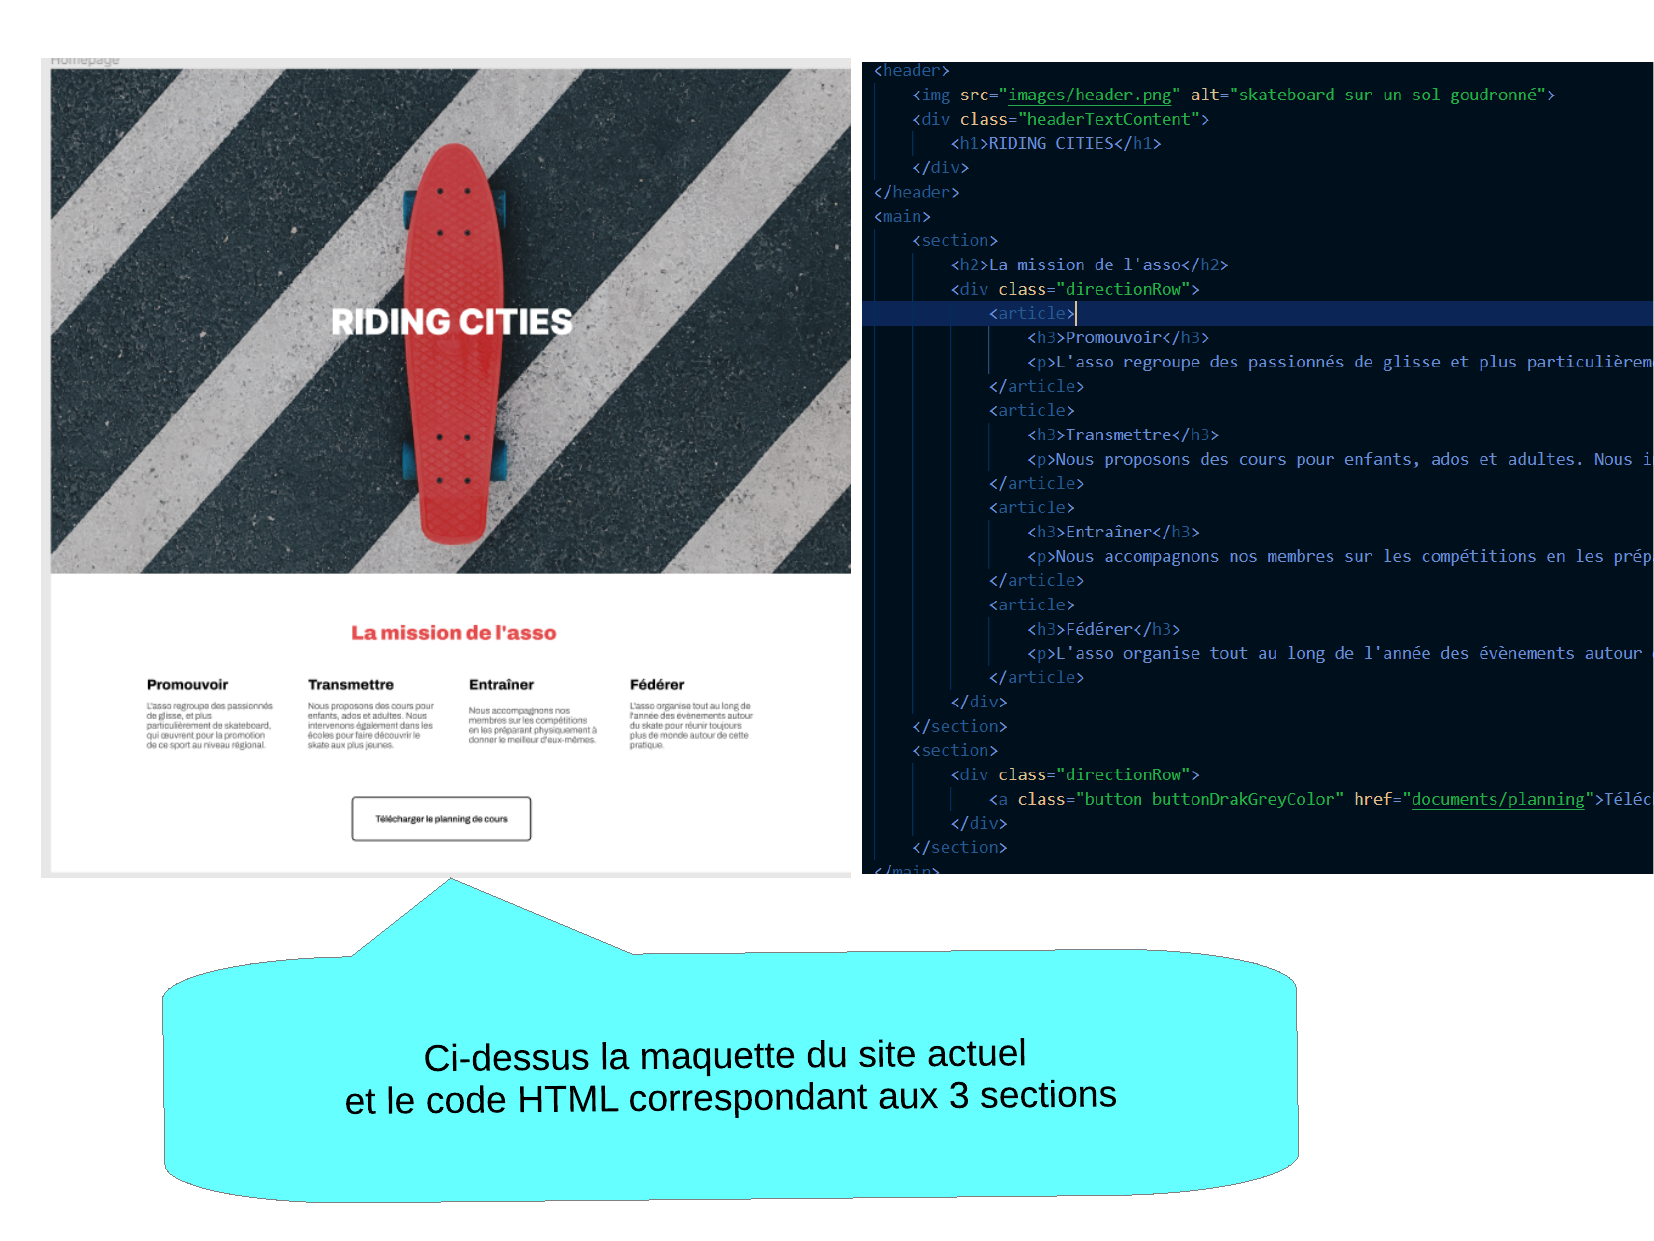

Ci-dessus la maquette du site actuel
et le code HTML correspondant aux 3 sections